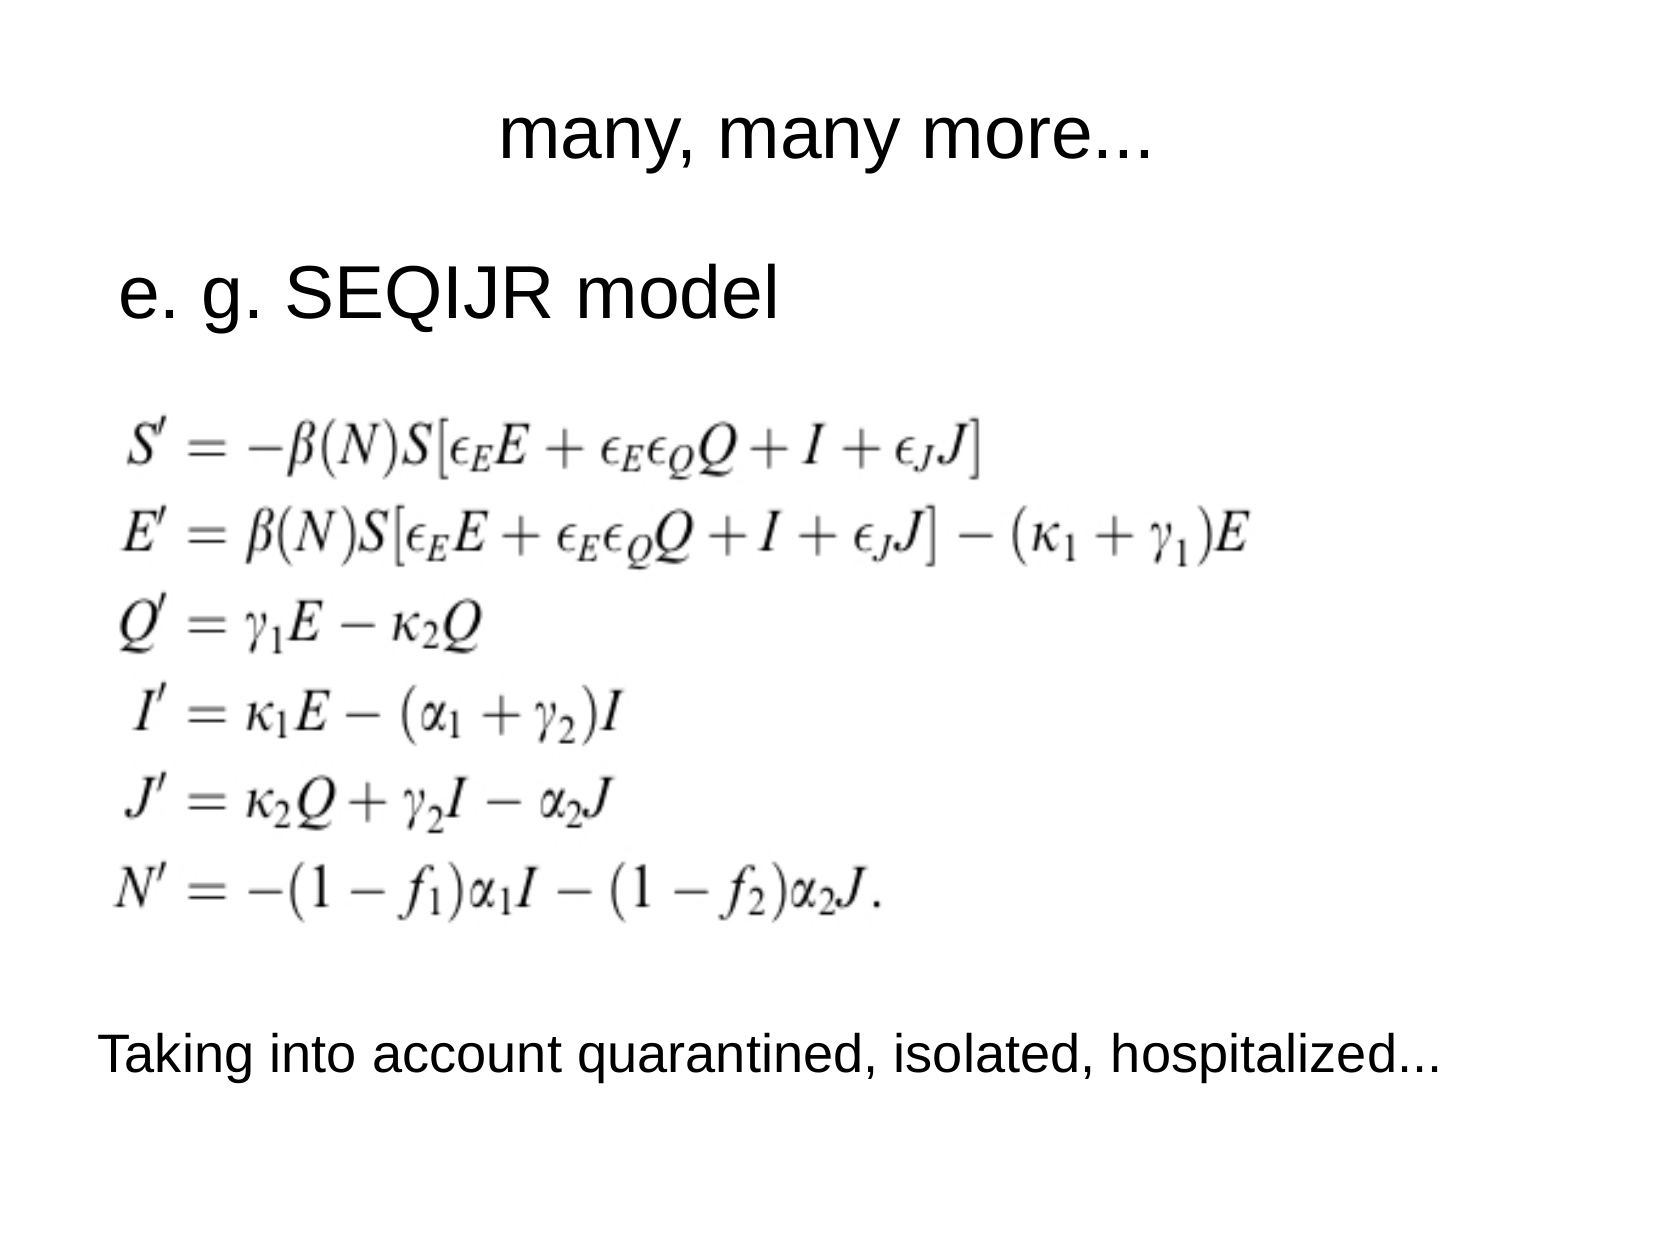

# many, many more...
e. g. SEQIJR model
Taking into account quarantined, isolated, hospitalized...